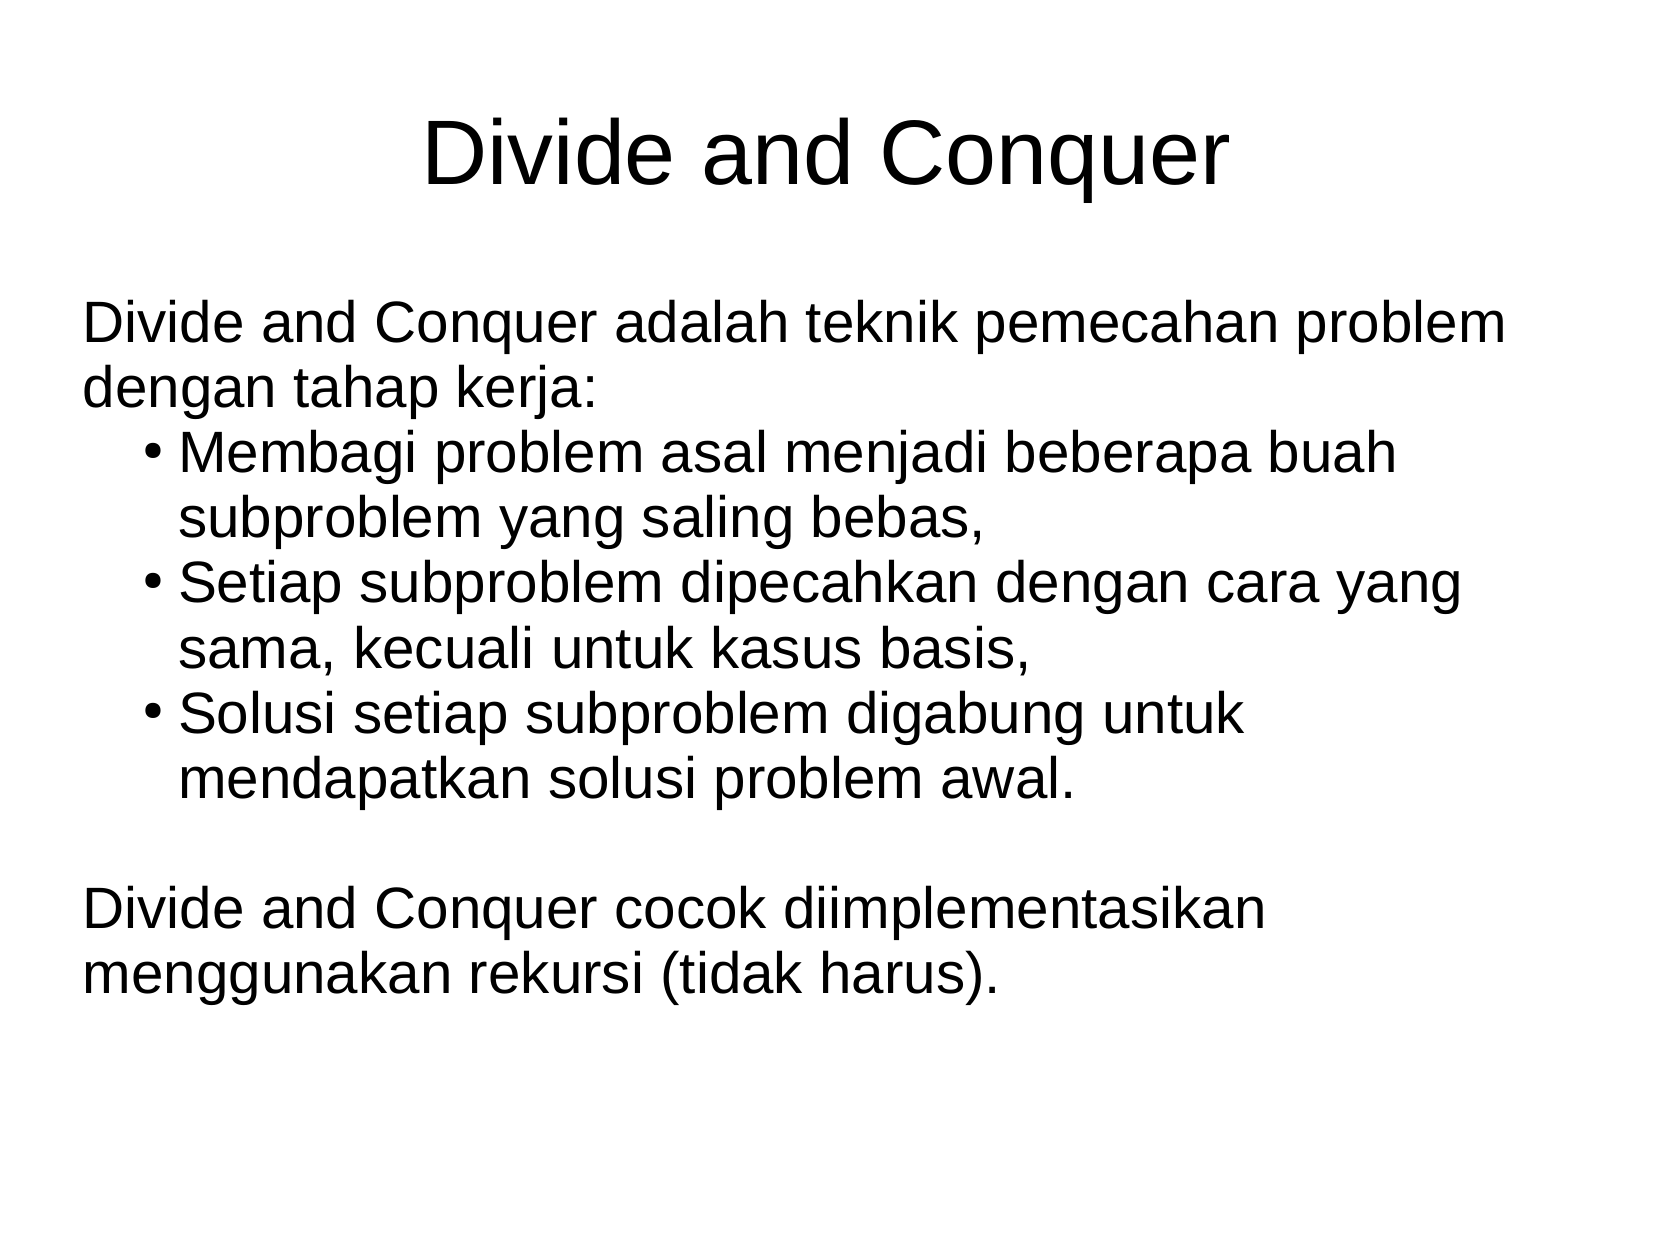

# Divide and Conquer
Divide and Conquer adalah teknik pemecahan problem dengan tahap kerja:
Membagi problem asal menjadi beberapa buah subproblem yang saling bebas,
Setiap subproblem dipecahkan dengan cara yang sama, kecuali untuk kasus basis,
Solusi setiap subproblem digabung untuk mendapatkan solusi problem awal.
Divide and Conquer cocok diimplementasikan menggunakan rekursi (tidak harus).